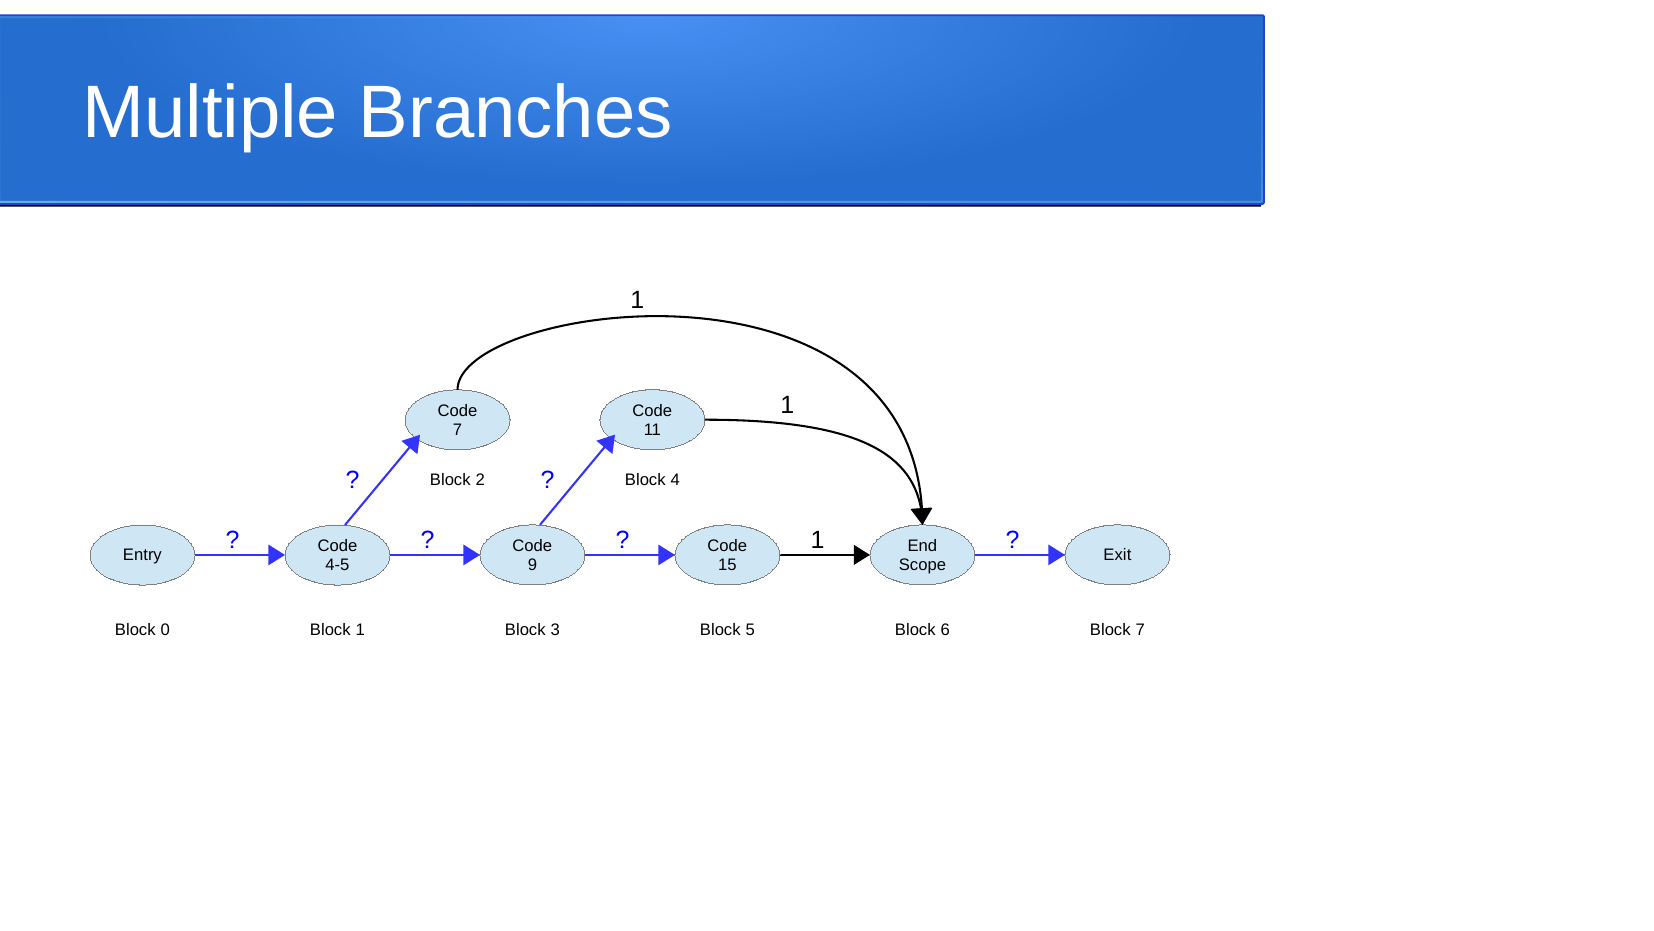

# Multiple Branches
1
Code
11
1
Code
7
?
?
Block 2
Block 4
?
?
?
Code
9
?
Code
15
1
End
Scope
Exit
Entry
Code
4-5
Block 0
Block 1
Block 3
Block 5
Block 6
Block 7